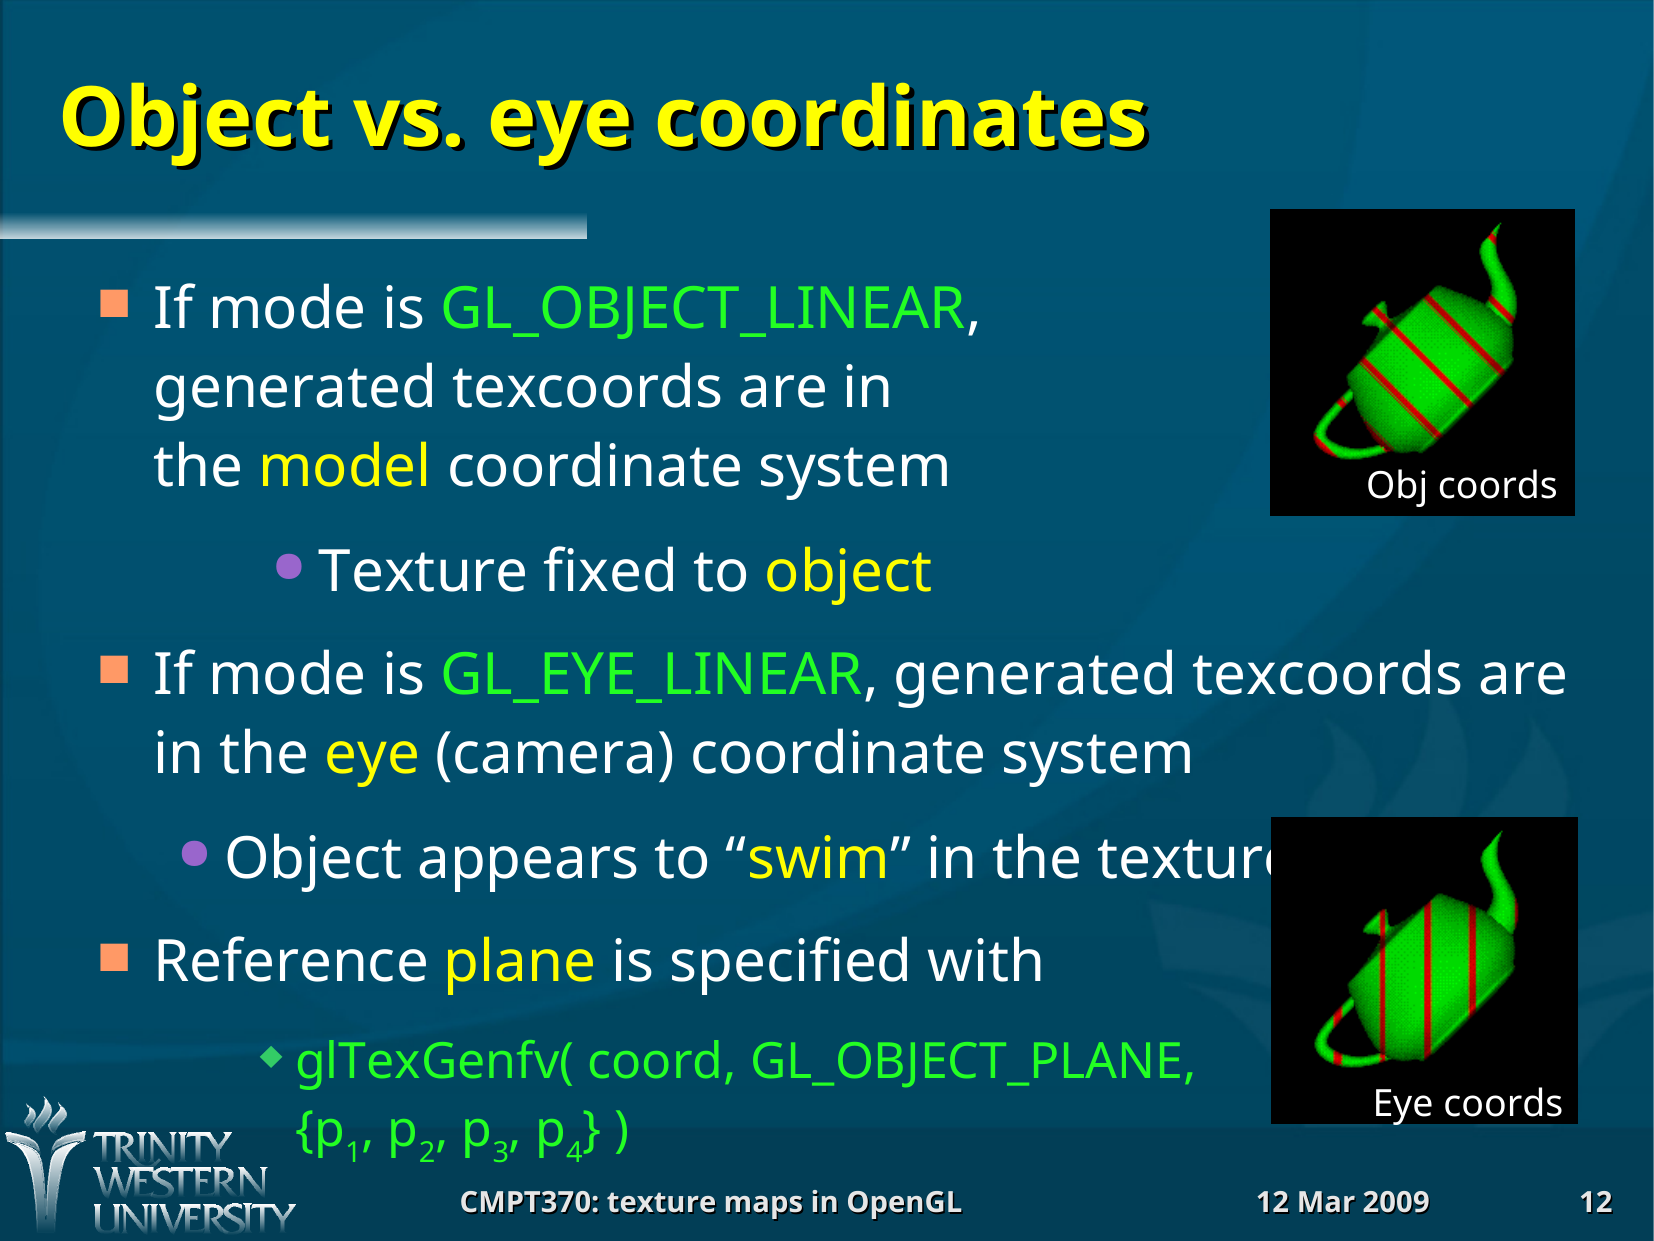

# Object vs. eye coordinates
If mode is GL_OBJECT_LINEAR,
generated texcoords are in
the model coordinate system
Texture fixed to object
If mode is GL_EYE_LINEAR, generated texcoords are in the eye (camera) coordinate system
Object appears to “swim” in the texture
Reference plane is specified with
glTexGenfv( coord, GL_OBJECT_PLANE,
{p1, p2, p3, p4} )
Obj coords
Eye coords
CMPT370: texture maps in OpenGL
12 Mar 2009
12